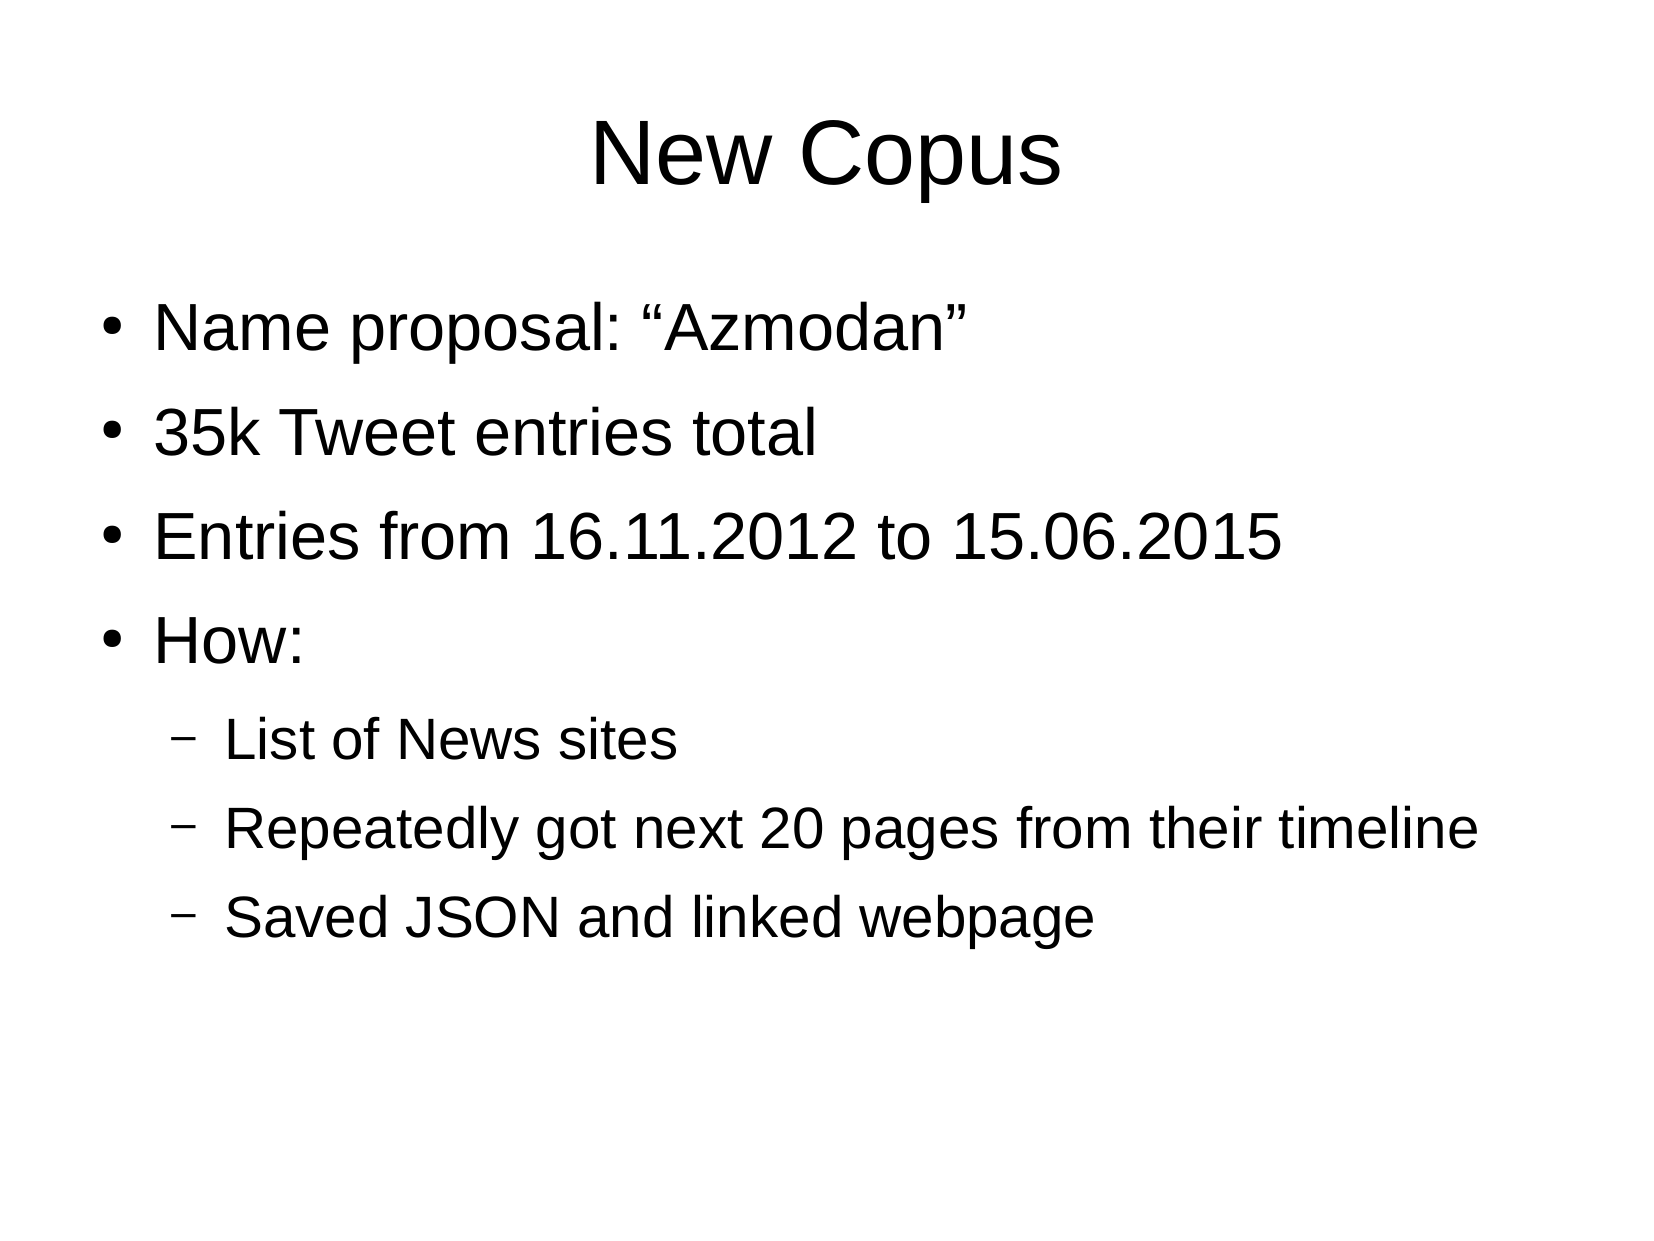

# New Copus
Name proposal: “Azmodan”
35k Tweet entries total
Entries from 16.11.2012 to 15.06.2015
How:
List of News sites
Repeatedly got next 20 pages from their timeline
Saved JSON and linked webpage